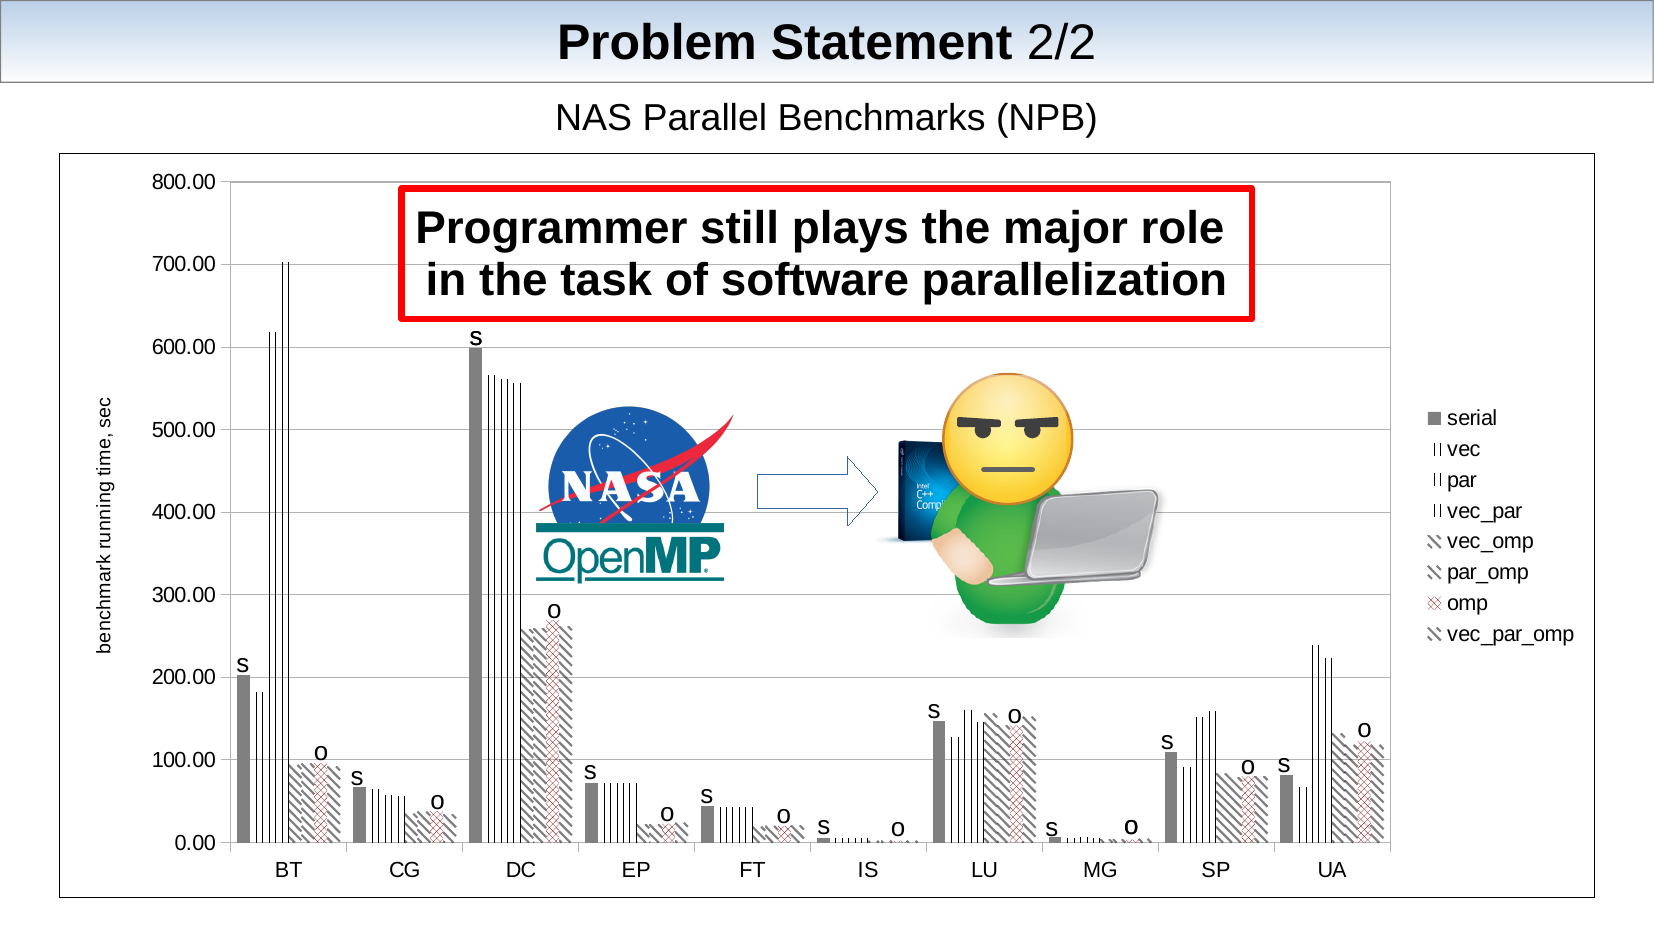

Problem Statement 2/2
NAS Parallel Benchmarks (NPB)
# Programmer still plays the major role in the task of software parallelization